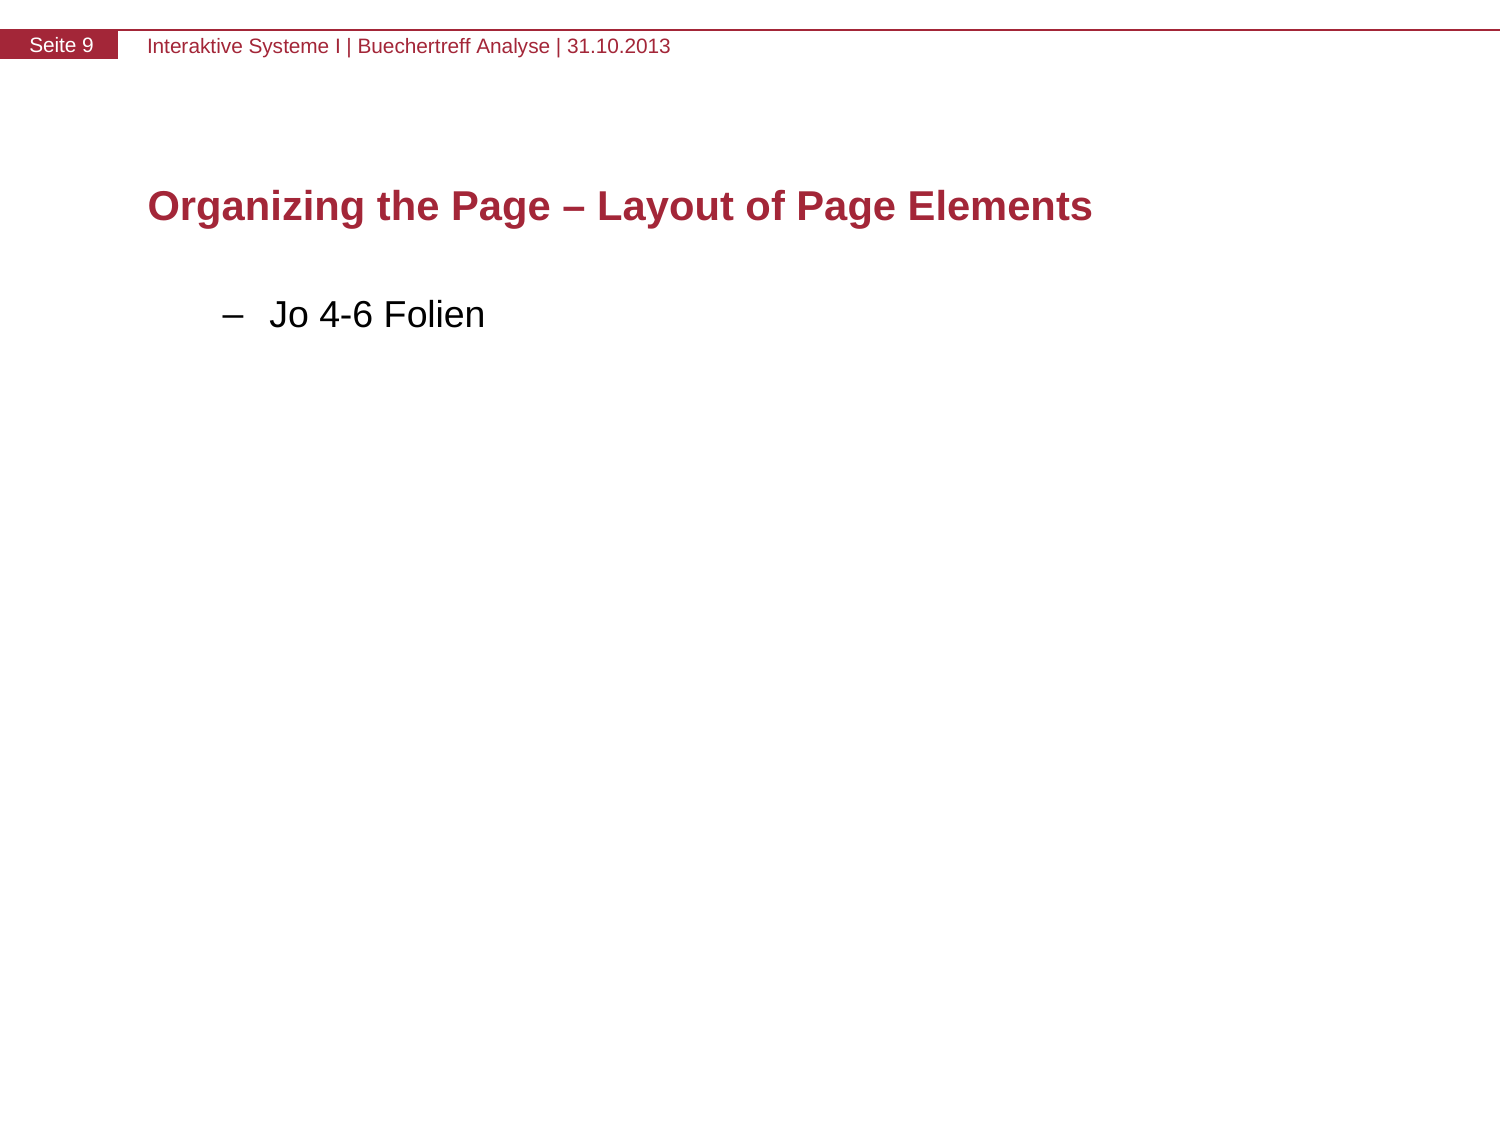

# Organizing the Page – Layout of Page Elements
Jo 4-6 Folien